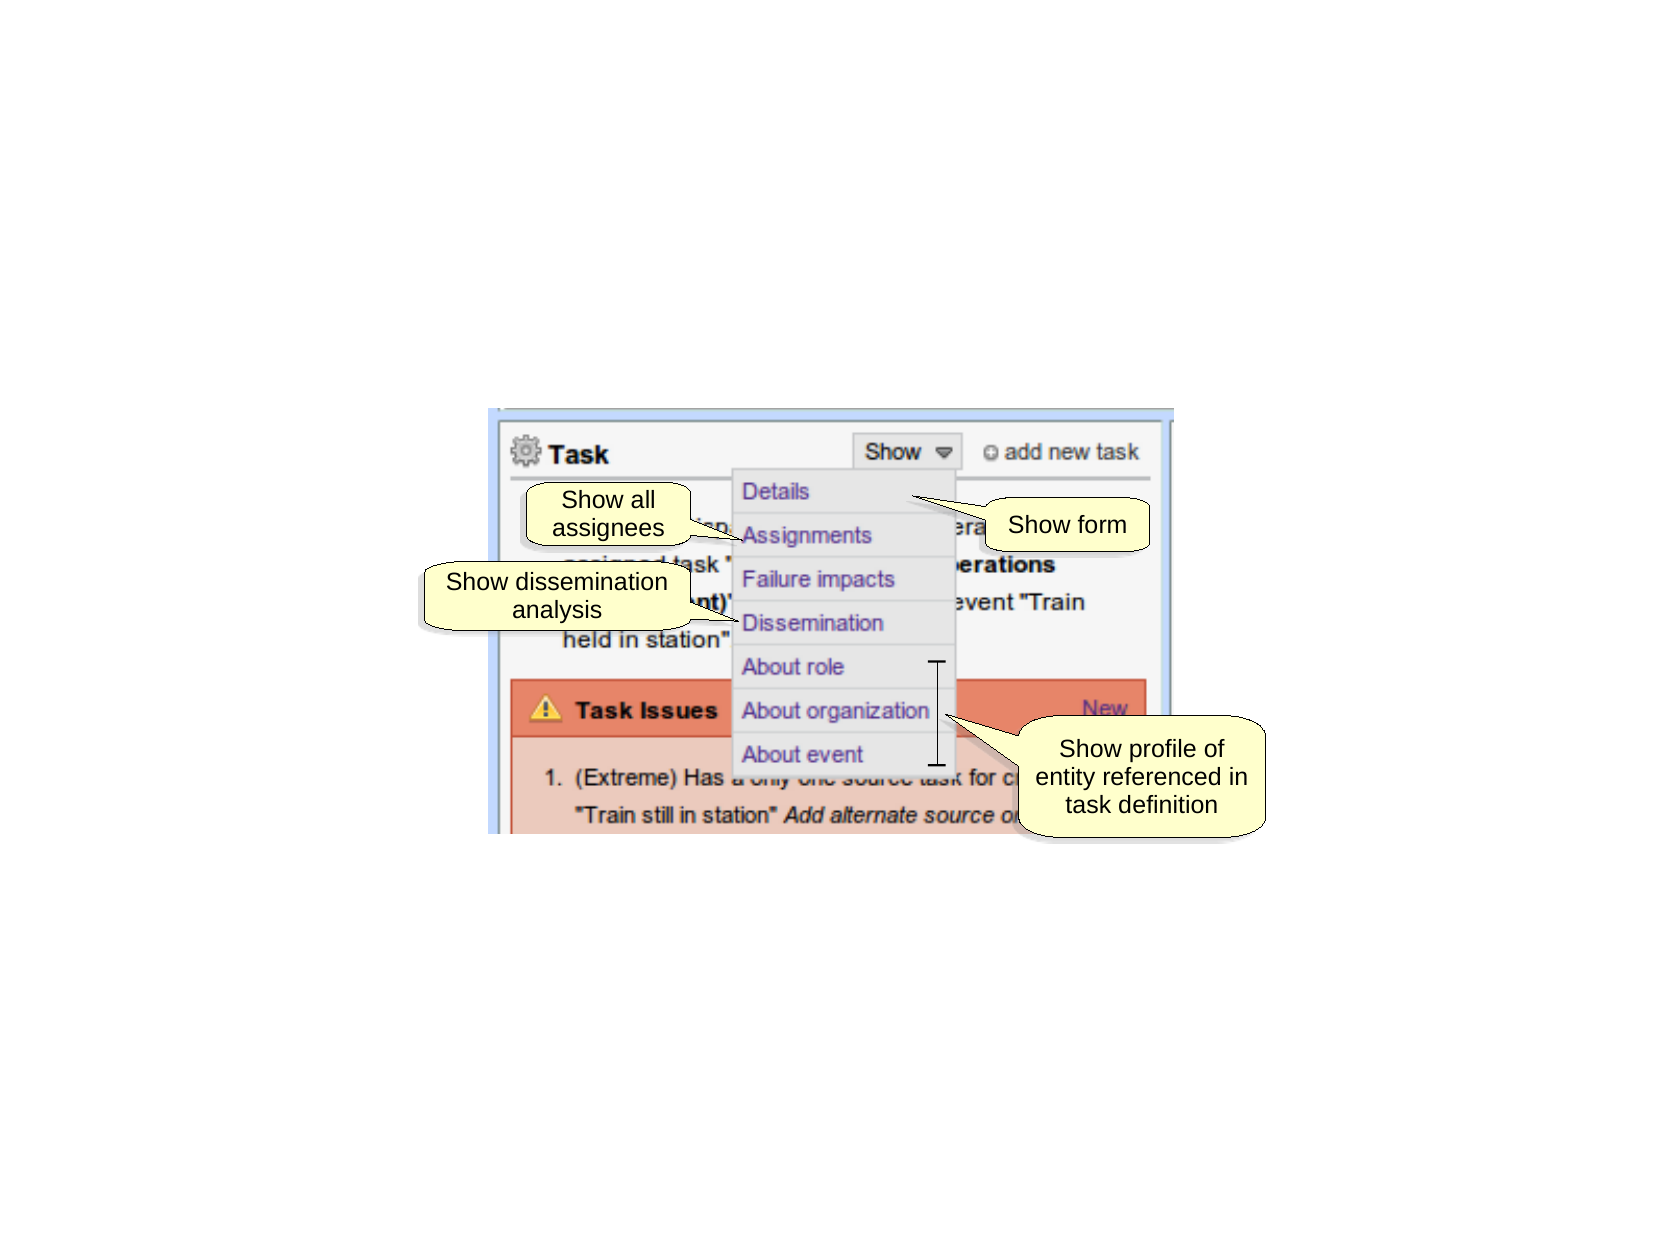

Show all assignees
Show form
Show dissemination analysis
Show profile of entity referenced in task definition